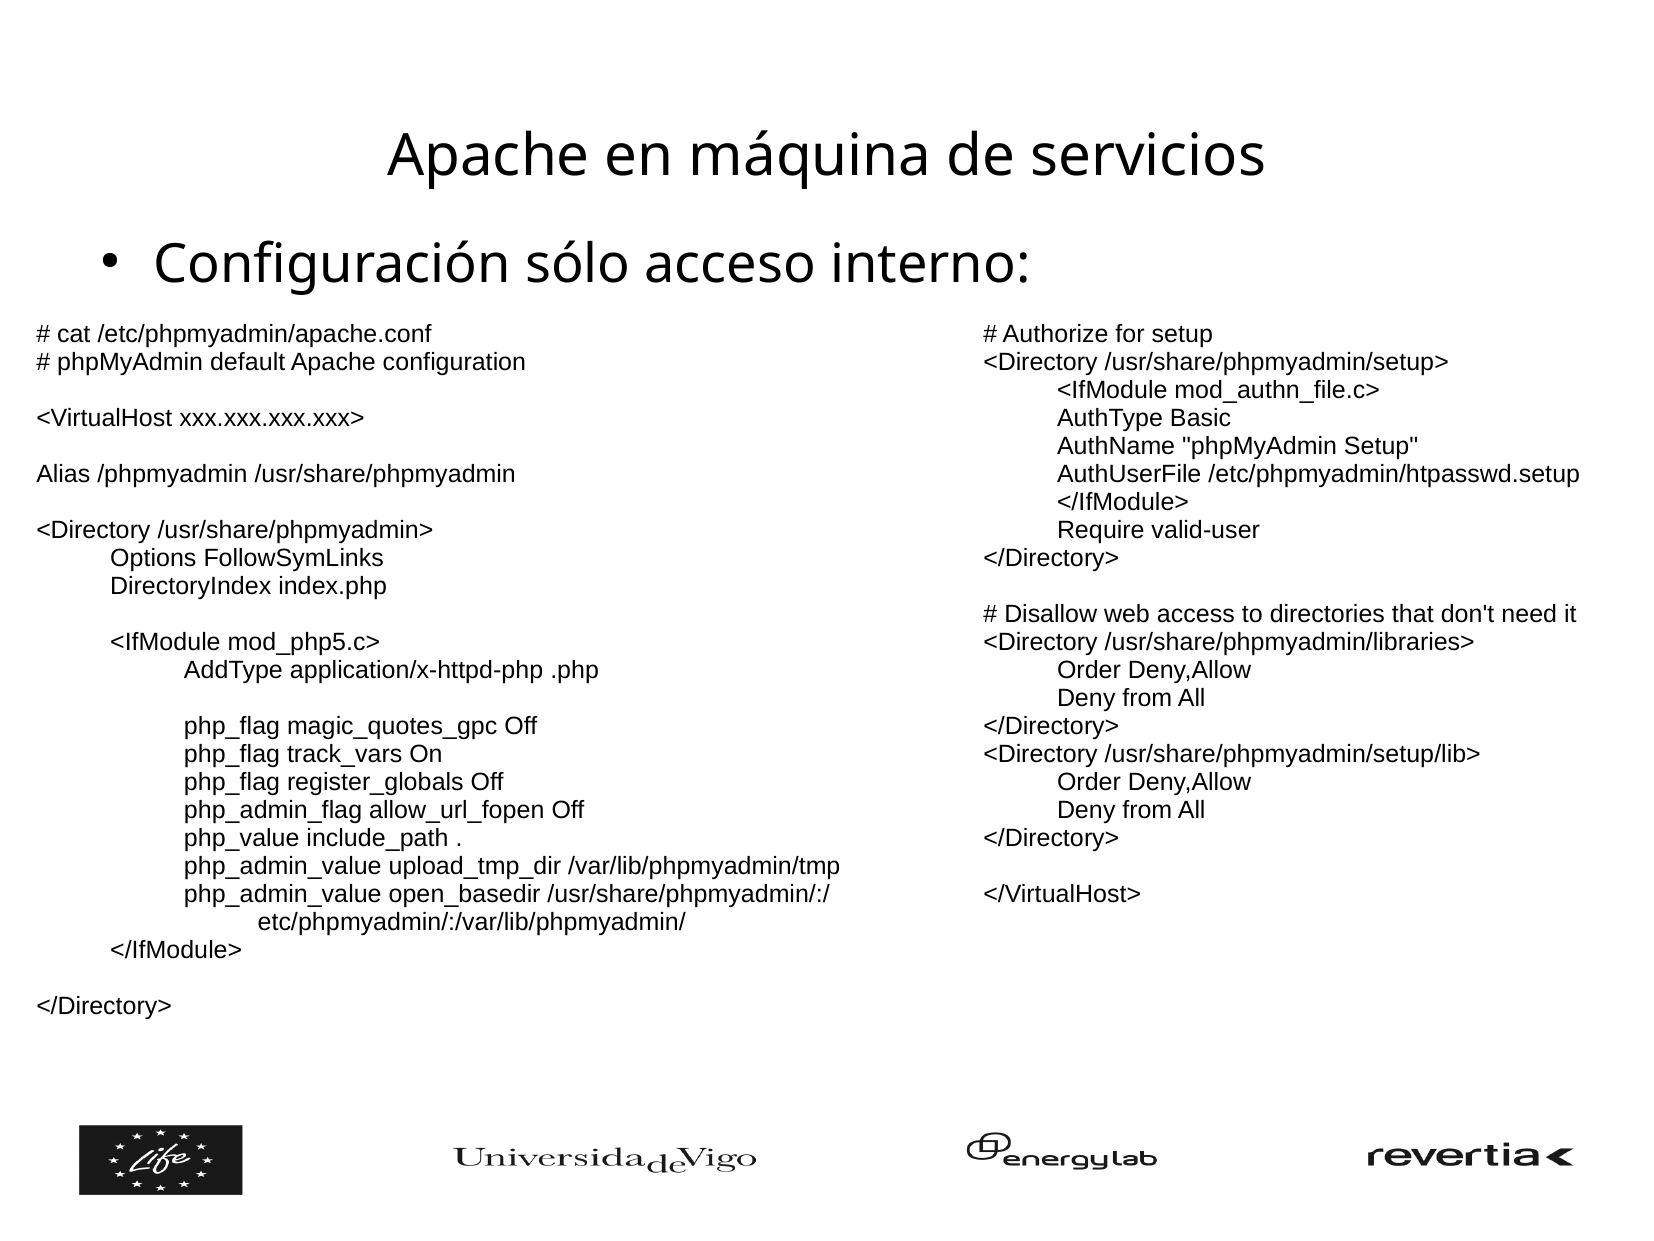

# Apache en máquina de servicios
Configuración sólo acceso interno:
# cat /etc/phpmyadmin/apache.conf
# phpMyAdmin default Apache configuration
<VirtualHost xxx.xxx.xxx.xxx>
Alias /phpmyadmin /usr/share/phpmyadmin
<Directory /usr/share/phpmyadmin>
 	Options FollowSymLinks
 	DirectoryIndex index.php
 	<IfModule mod_php5.c>
 	AddType application/x-httpd-php .php
 	php_flag magic_quotes_gpc Off
 	php_flag track_vars On
 	php_flag register_globals Off
 	php_admin_flag allow_url_fopen Off
 	php_value include_path .
 	php_admin_value upload_tmp_dir /var/lib/phpmyadmin/tmp
 	php_admin_value open_basedir /usr/share/phpmyadmin/:/
			etc/phpmyadmin/:/var/lib/phpmyadmin/
 	</IfModule>
</Directory>
# Authorize for setup
<Directory /usr/share/phpmyadmin/setup>
	<IfModule mod_authn_file.c>
	AuthType Basic
	AuthName "phpMyAdmin Setup"
	AuthUserFile /etc/phpmyadmin/htpasswd.setup
	</IfModule>
	Require valid-user
</Directory>
# Disallow web access to directories that don't need it
<Directory /usr/share/phpmyadmin/libraries>
	Order Deny,Allow
	Deny from All
</Directory>
<Directory /usr/share/phpmyadmin/setup/lib>
	Order Deny,Allow
	Deny from All
</Directory>
</VirtualHost>